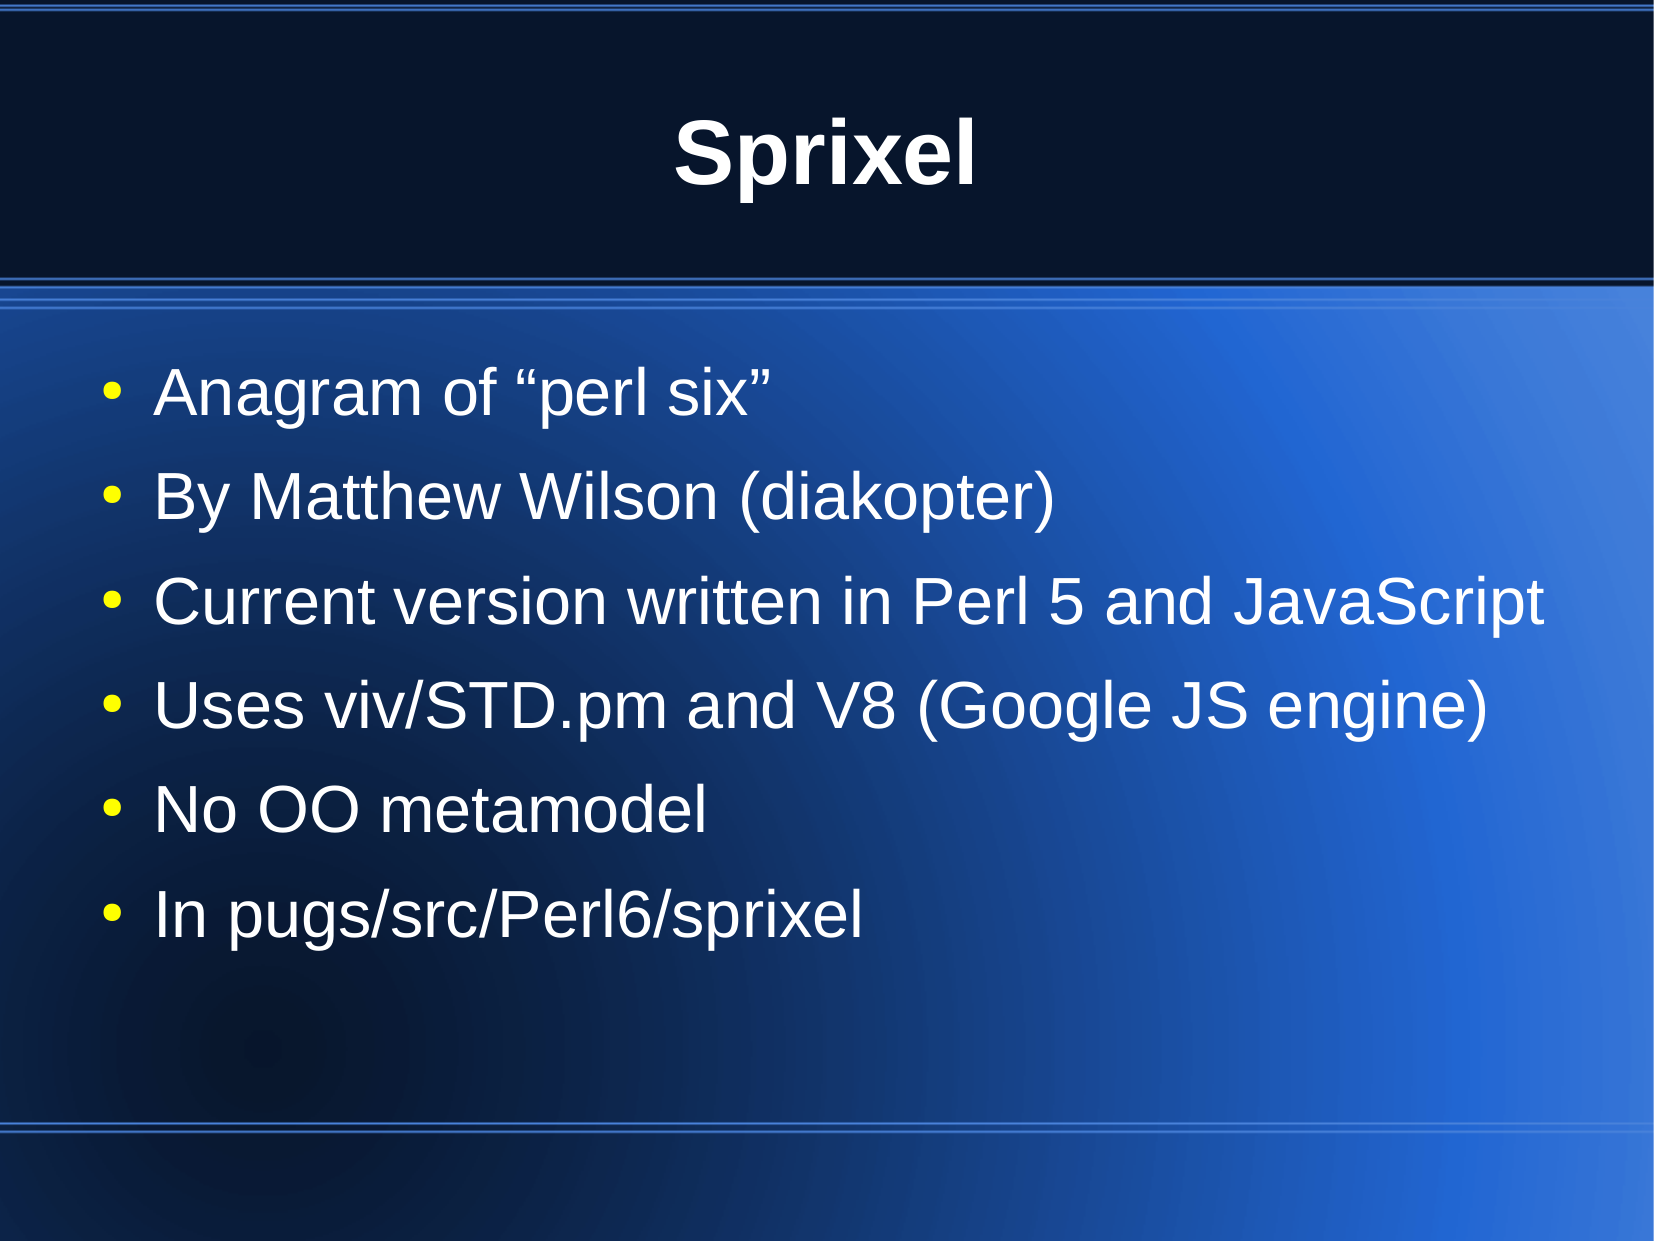

# Sprixel
Anagram of “perl six”
By Matthew Wilson (diakopter)
Current version written in Perl 5 and JavaScript
Uses viv/STD.pm and V8 (Google JS engine)
No OO metamodel
In pugs/src/Perl6/sprixel